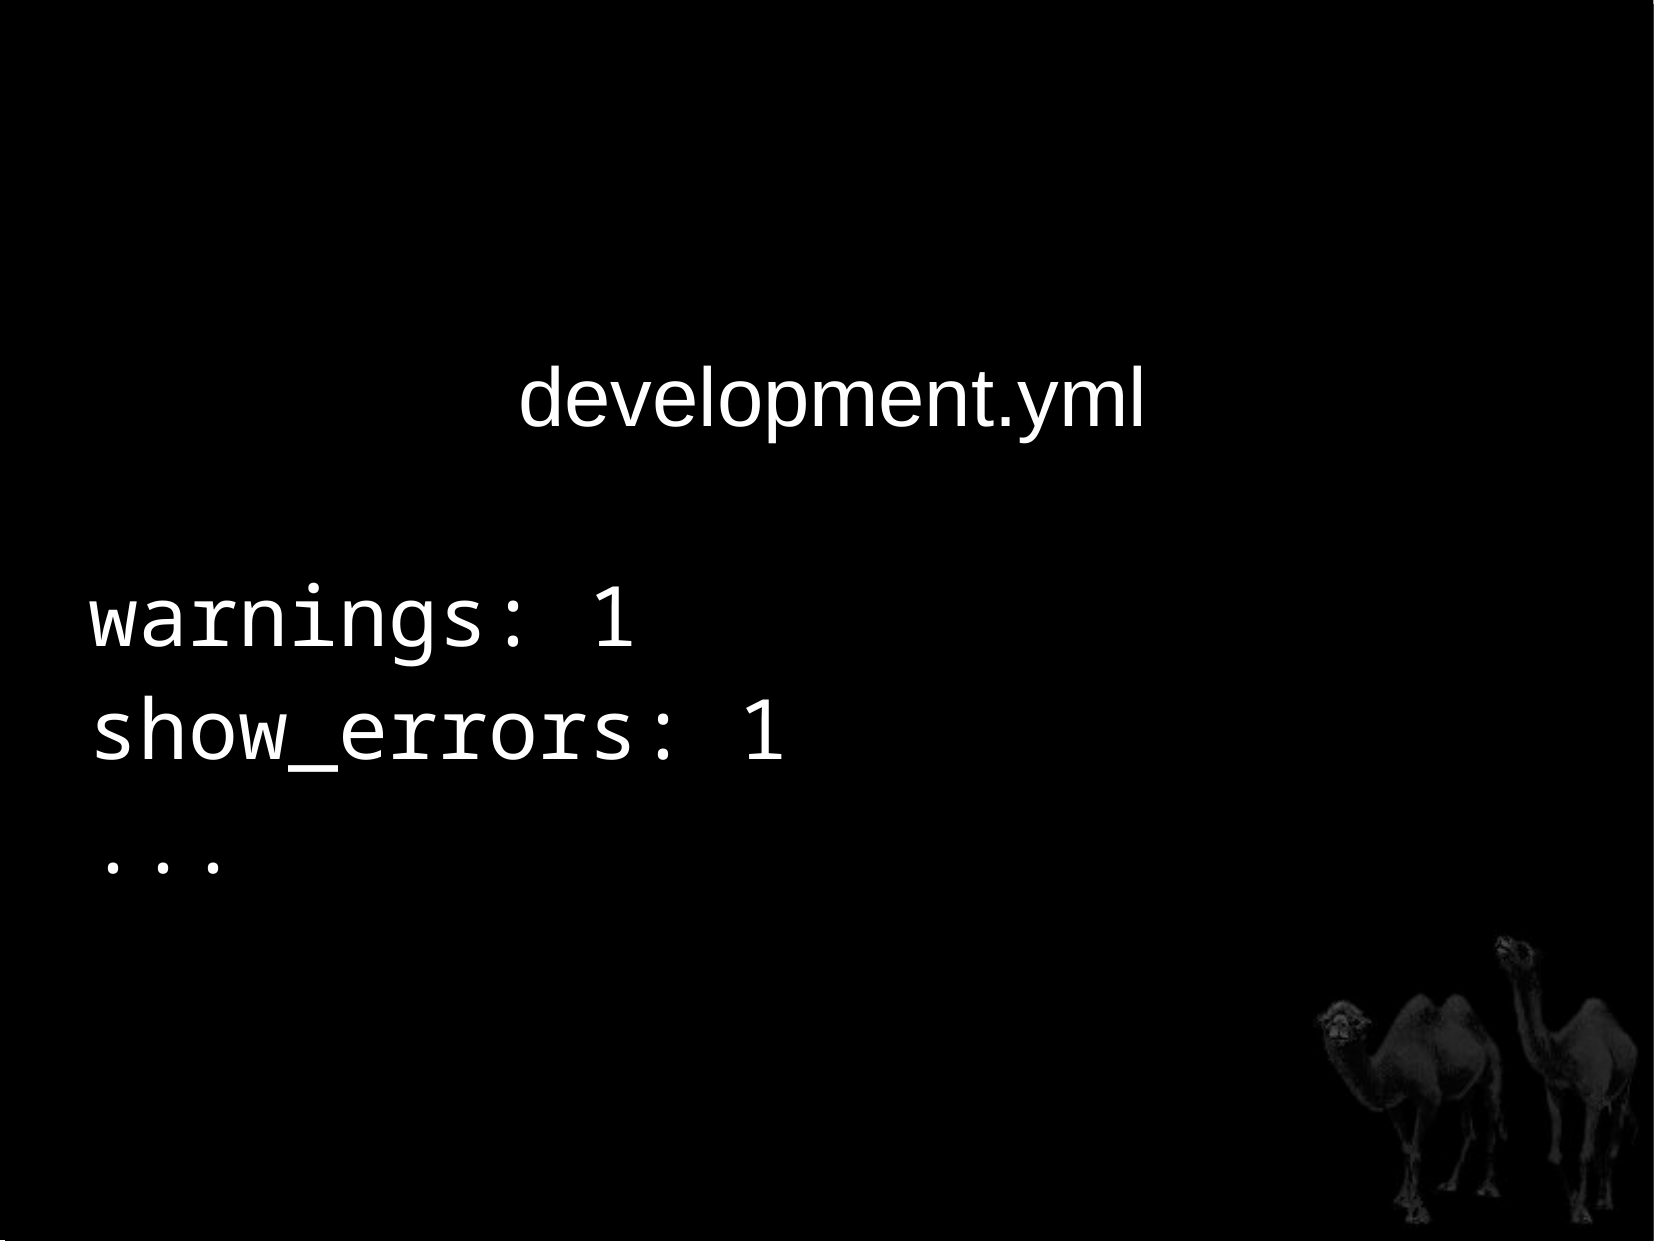

# development.yml
warnings: 1
show_errors: 1
...